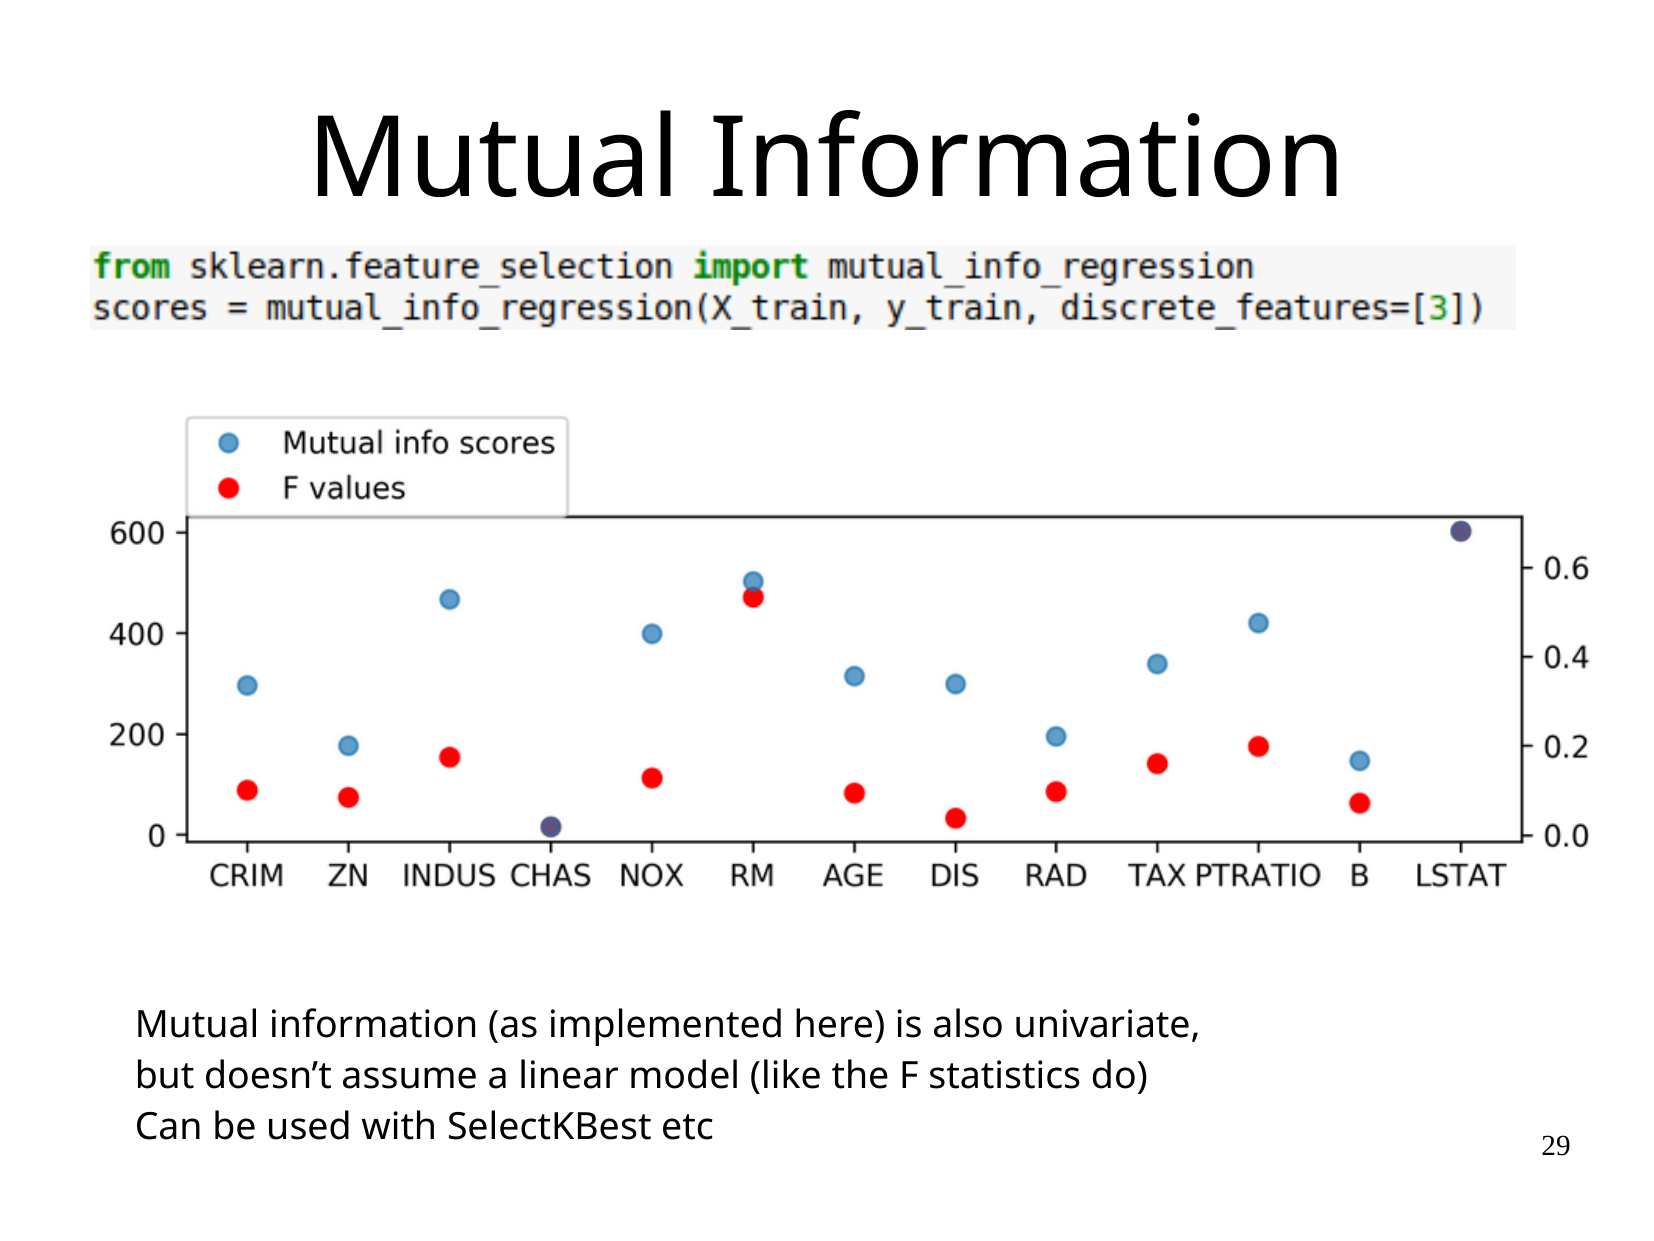

# Mutual Information
Mutual information (as implemented here) is also univariate,
but doesn’t assume a linear model (like the F statistics do)
Can be used with SelectKBest etc
29